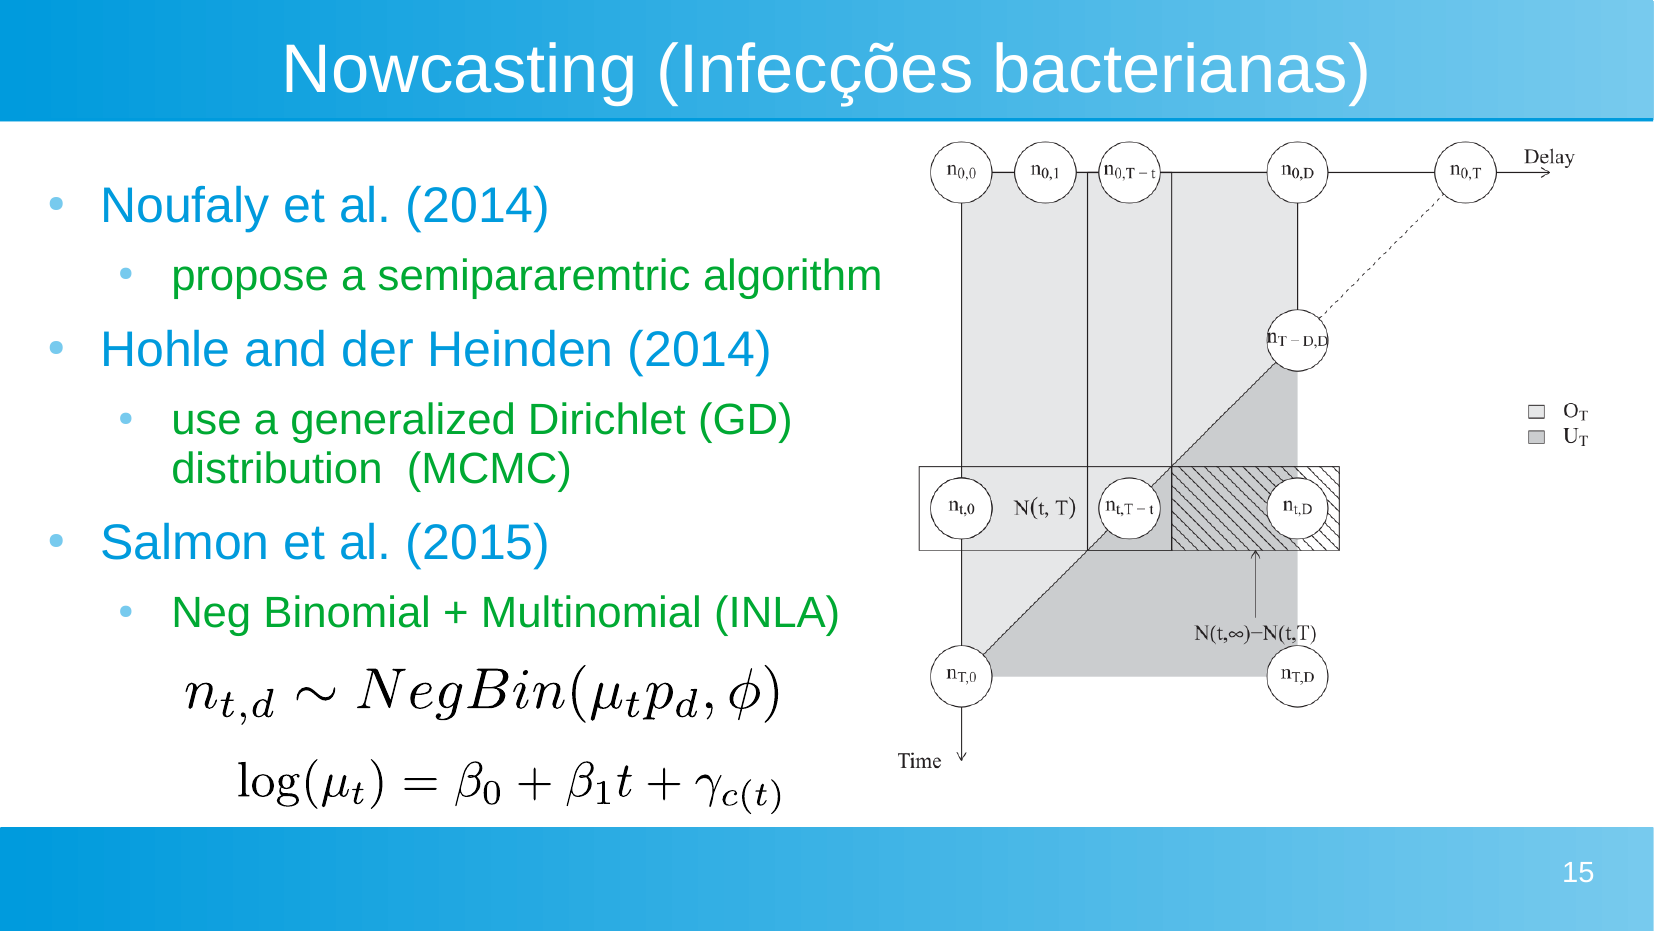

# Nowcasting (Infecções bacterianas)
Noufaly et al. (2014)
propose a semipararemtric algorithm
Hohle and der Heinden (2014)
use a generalized Dirichlet (GD) distribution (MCMC)
Salmon et al. (2015)
Neg Binomial + Multinomial (INLA)
15